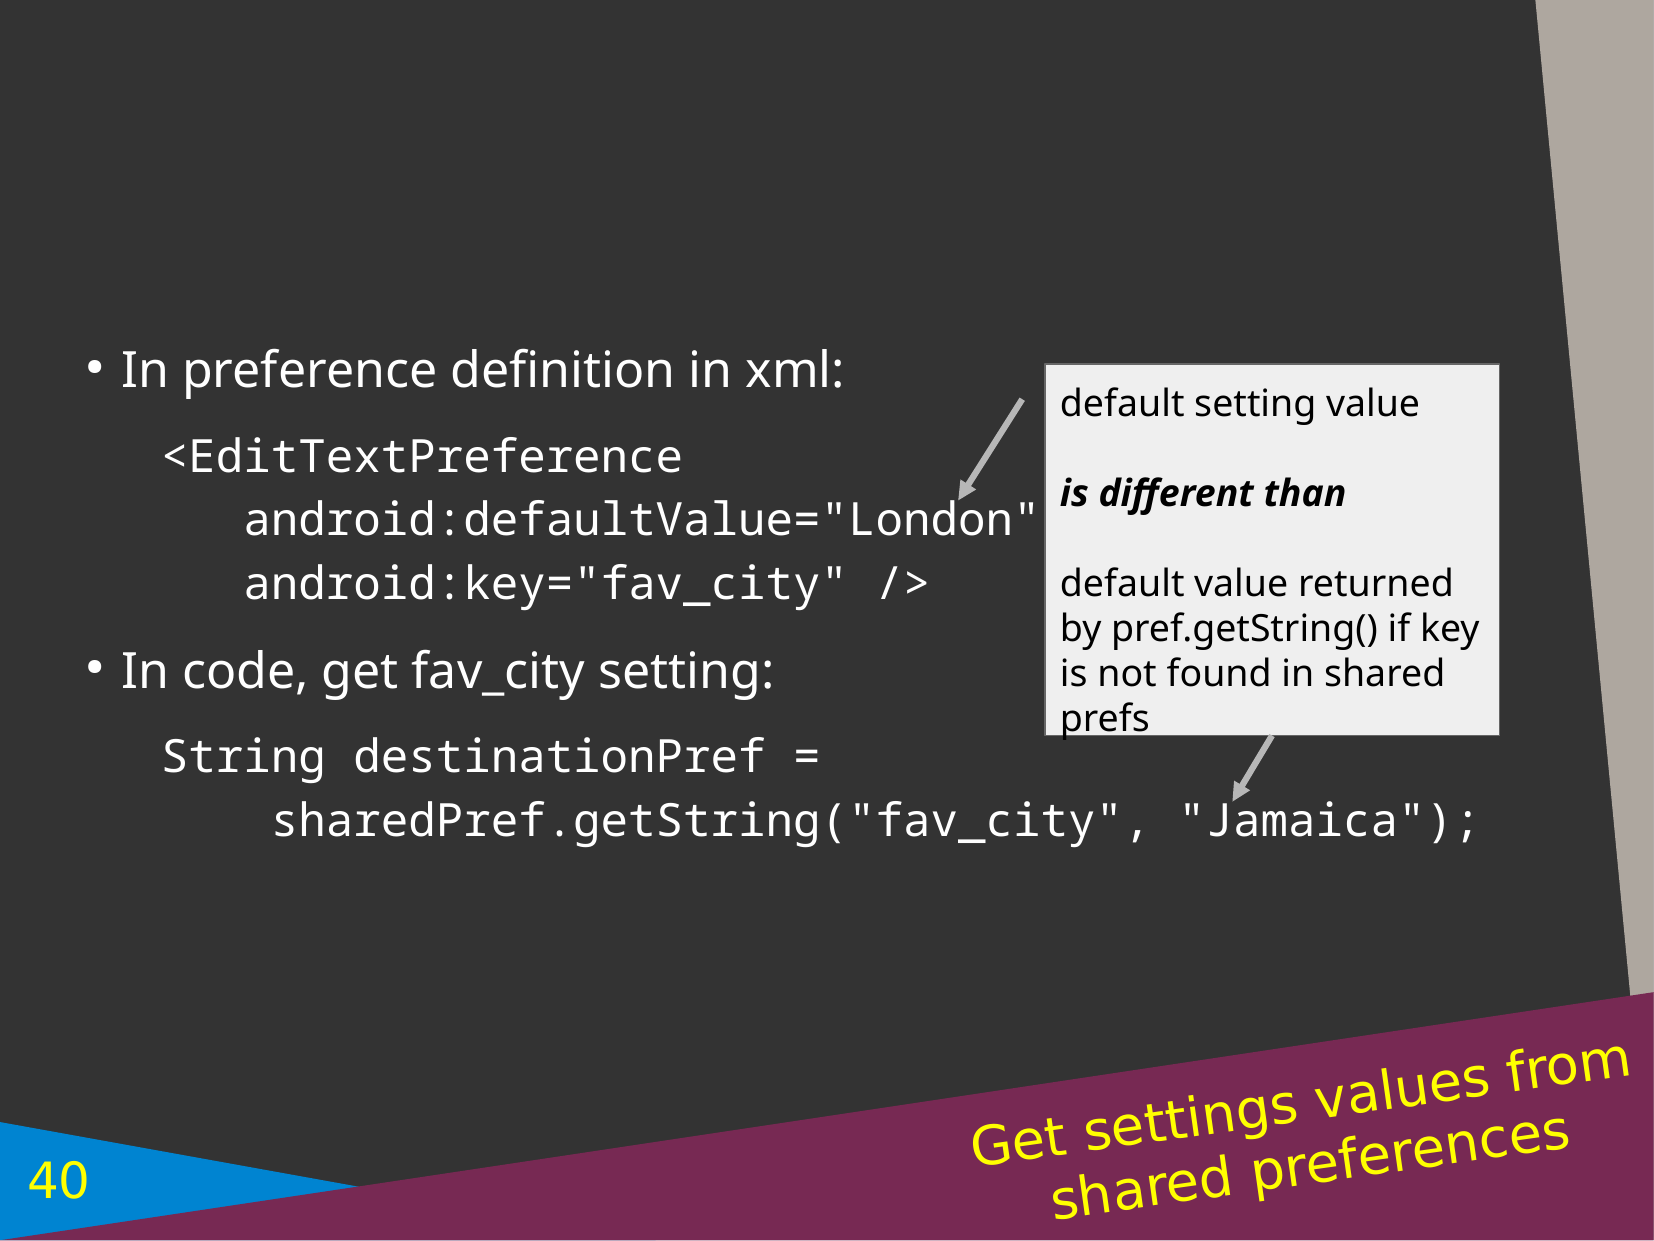

In preference definition in xml:
<EditTextPreference
 android:defaultValue="London"
 android:key="fav_city" />
In code, get fav_city setting:
String destinationPref =
 sharedPref.getString("fav_city", "Jamaica");
default setting value
is different than
default value returned by pref.getString() if key is not found in shared prefs
# Get settings values from shared preferences
40